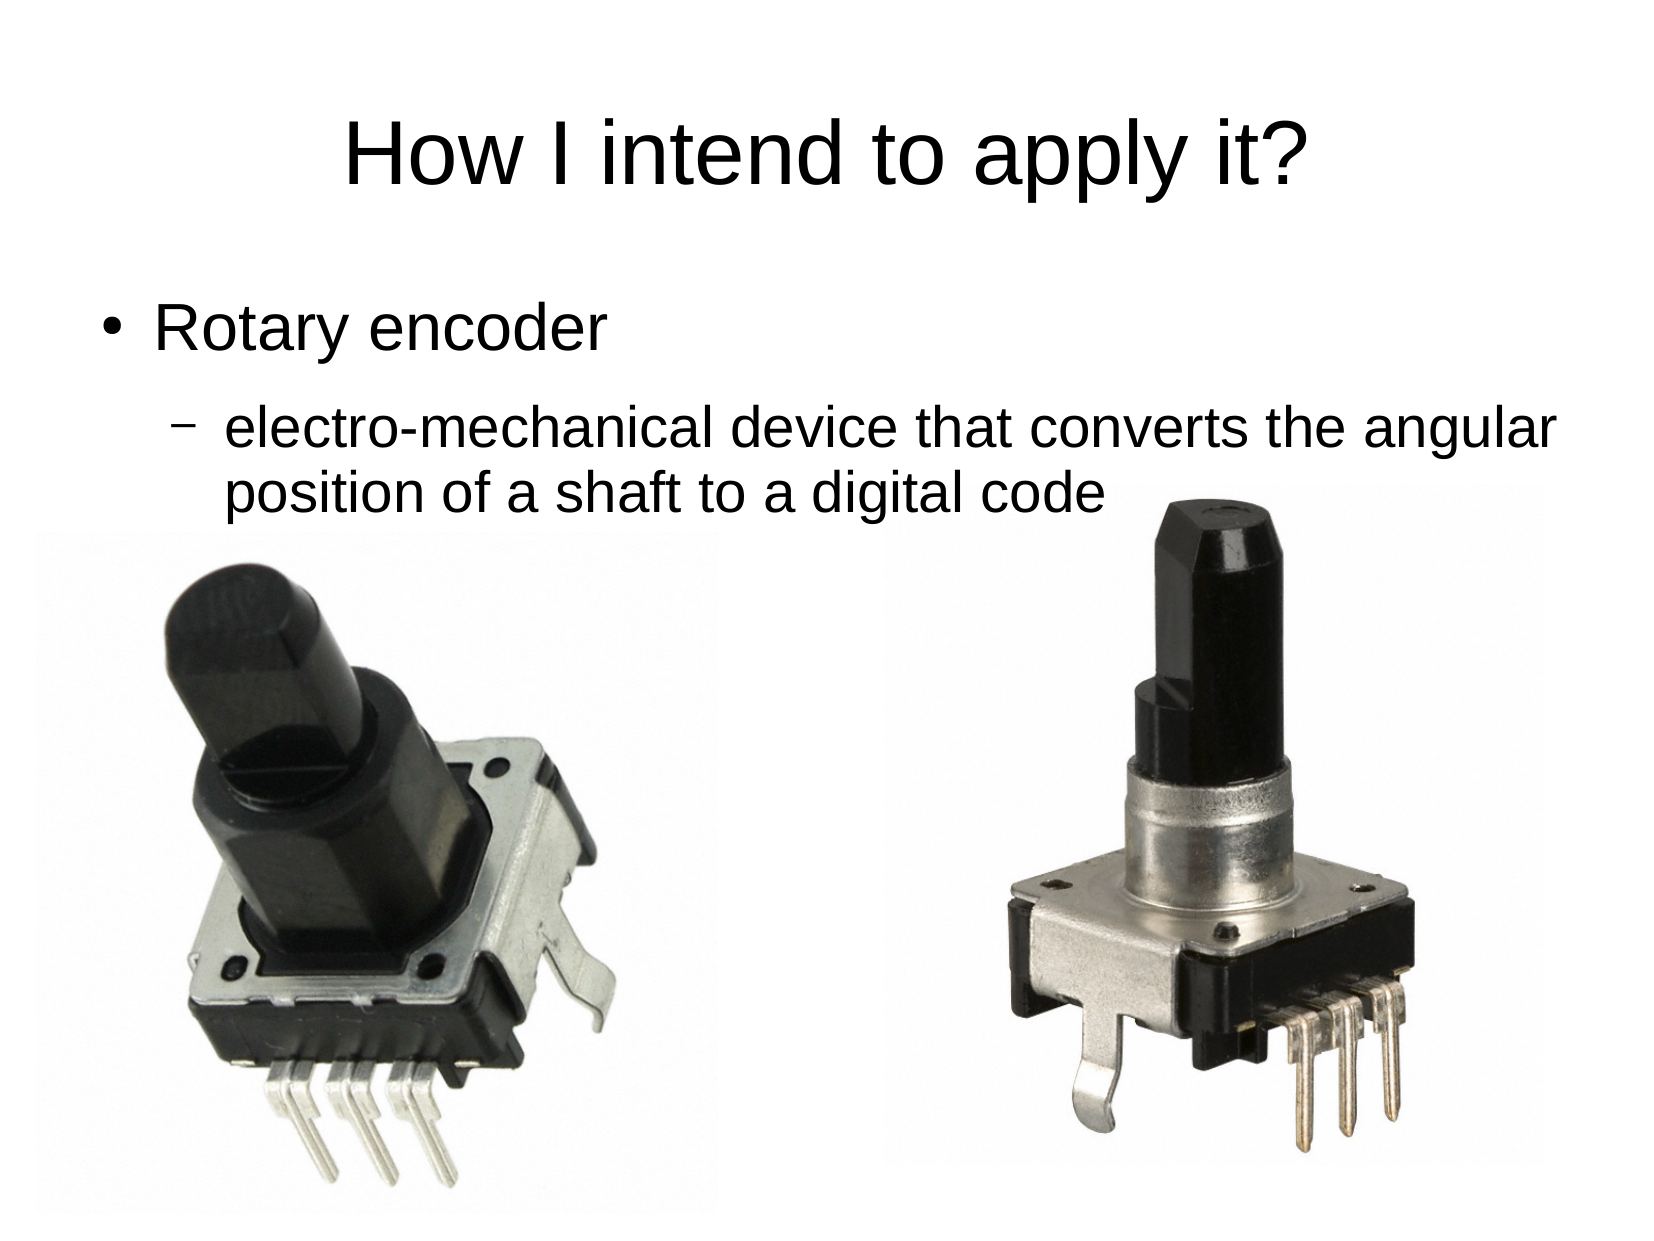

# How I intend to apply it?
Rotary encoder
electro-mechanical device that converts the angular position of a shaft to a digital code